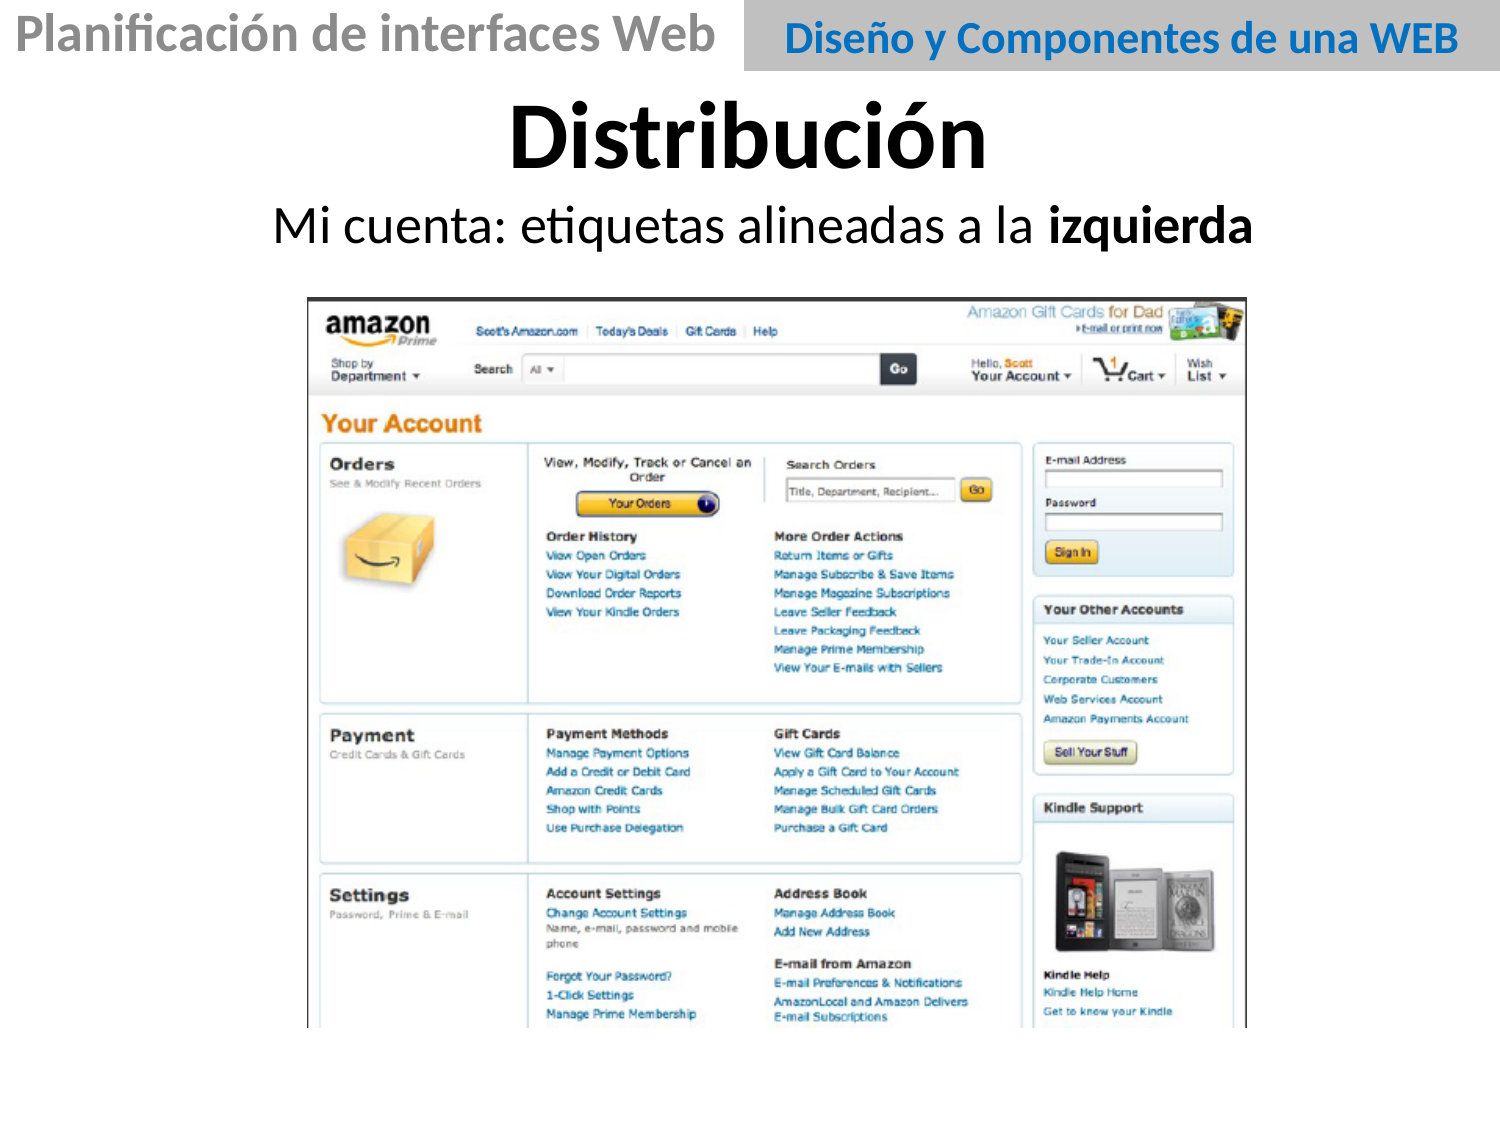

# Planificación de interfaces Web
Diseño y Componentes de una WEB
Distribución
Mi cuenta: etiquetas alineadas a la izquierda